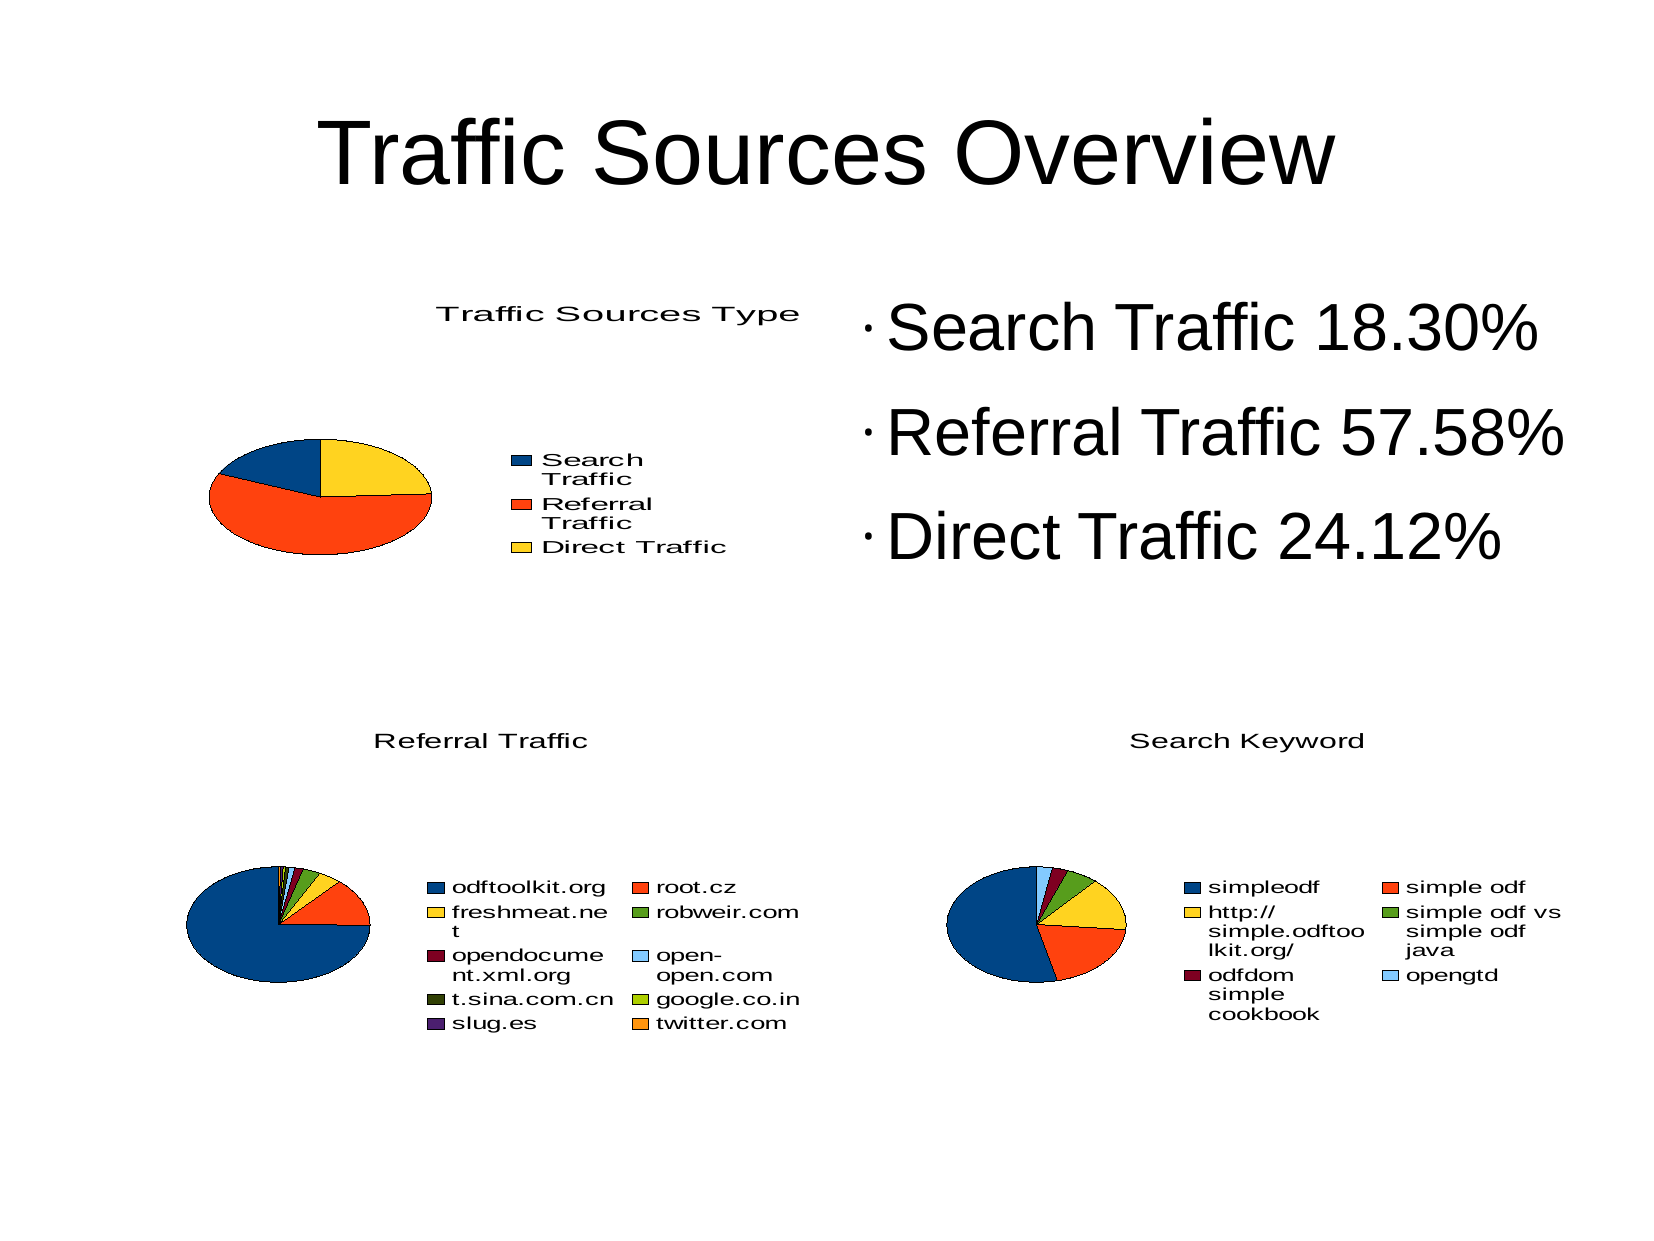

# Traffic Sources Overview
### Chart: Traffic Sources Type
| Category | Percentage | Visits |
|---|---|---|
| Search Traffic | 0.183 | 151.0 |
| Referral Traffic | 0.5758 | 475.0 |
| Direct Traffic | 0.2412 | 199.0 |Search Traffic 18.30%
Referral Traffic 57.58%
Direct Traffic 24.12%
### Chart: Referral Traffic
| Category | Visits | Pages/Visit |
|---|---|---|
| odftoolkit.org | 362.0 | 4.72 |
| root.cz | 66.0 | 1.71 |
| freshmeat.net | 20.0 | 2.2 |
| robweir.com | 15.0 | 1.33 |
| opendocument.xml.org | 7.0 | 2.43 |
| open-open.com | 5.0 | 1.4 |
| t.sina.com.cn | 3.0 | 3.67 |
| google.co.in | 2.0 | 6.5 |
| slug.es | 2.0 | 2.5 |
| twitter.com | 2.0 | 1.0 |
### Chart: Search Keyword
| Category | Visits | Pages/Visit |
|---|---|---|
| simpleodf | 57.0 | 2.91 |
| simple odf | 21.0 | 4.52 |
| http://simple.odftoolkit.org/ | 16.0 | 2.62 |
| simple odf vs simple odf java | 6.0 | 1.0 |
| odfdom simple cookbook | 3.0 | 2.33 |
| opengtd | 3.0 | 2.67 |